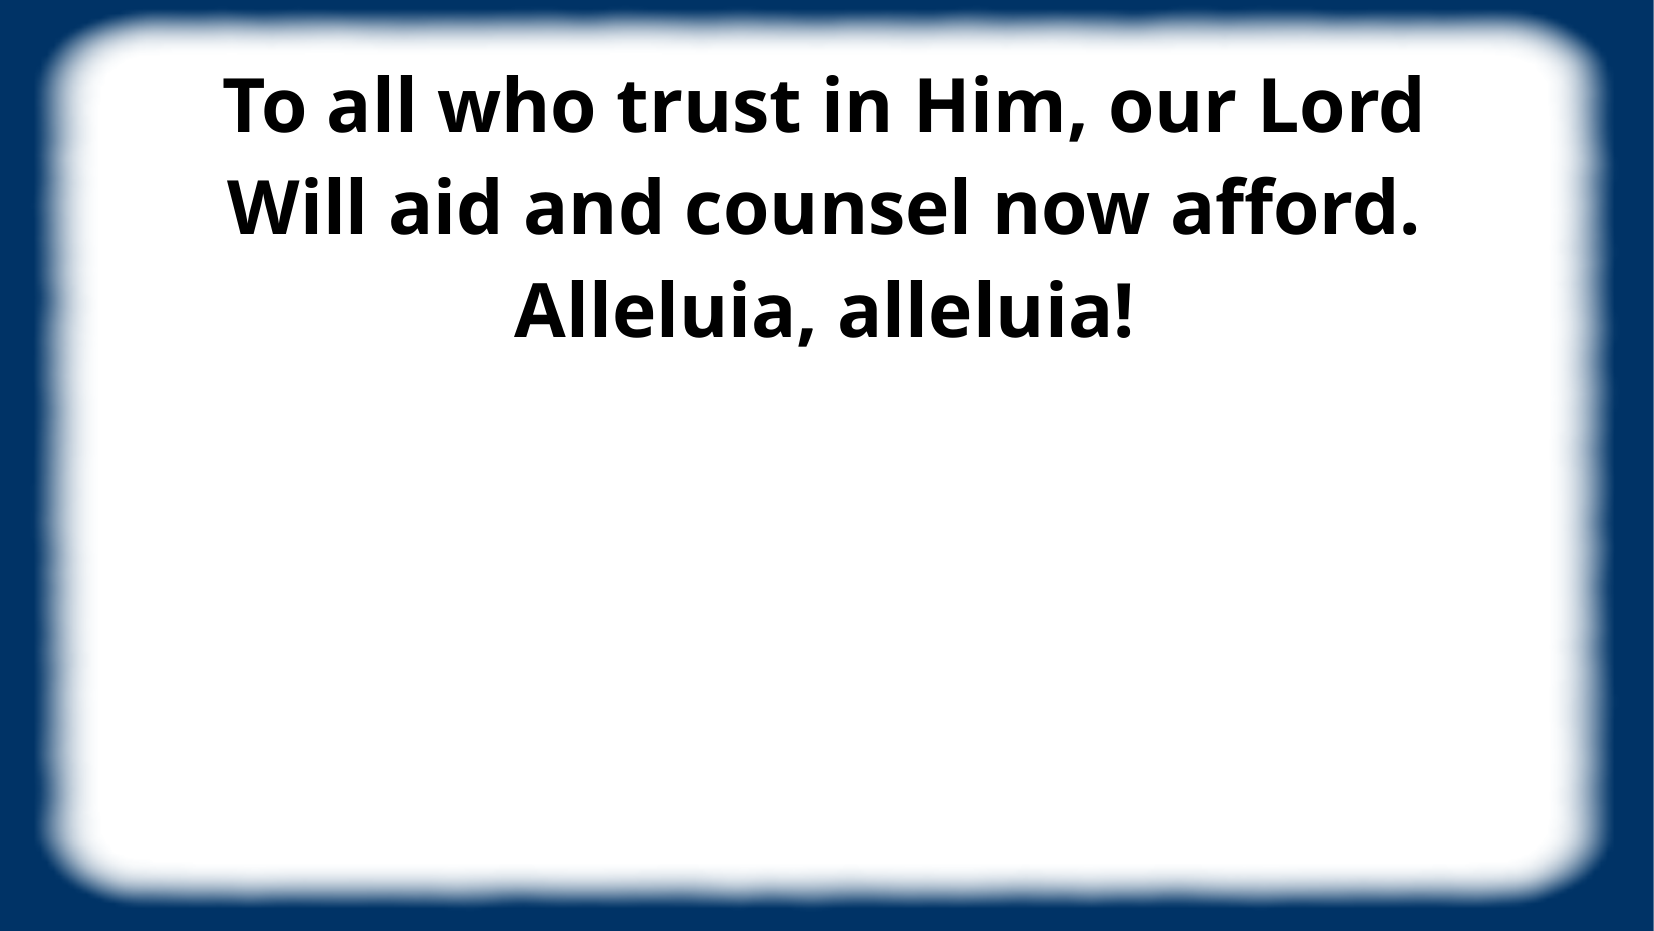

To all who trust in Him, our Lord
Will aid and counsel now afford.
Alleluia, alleluia!